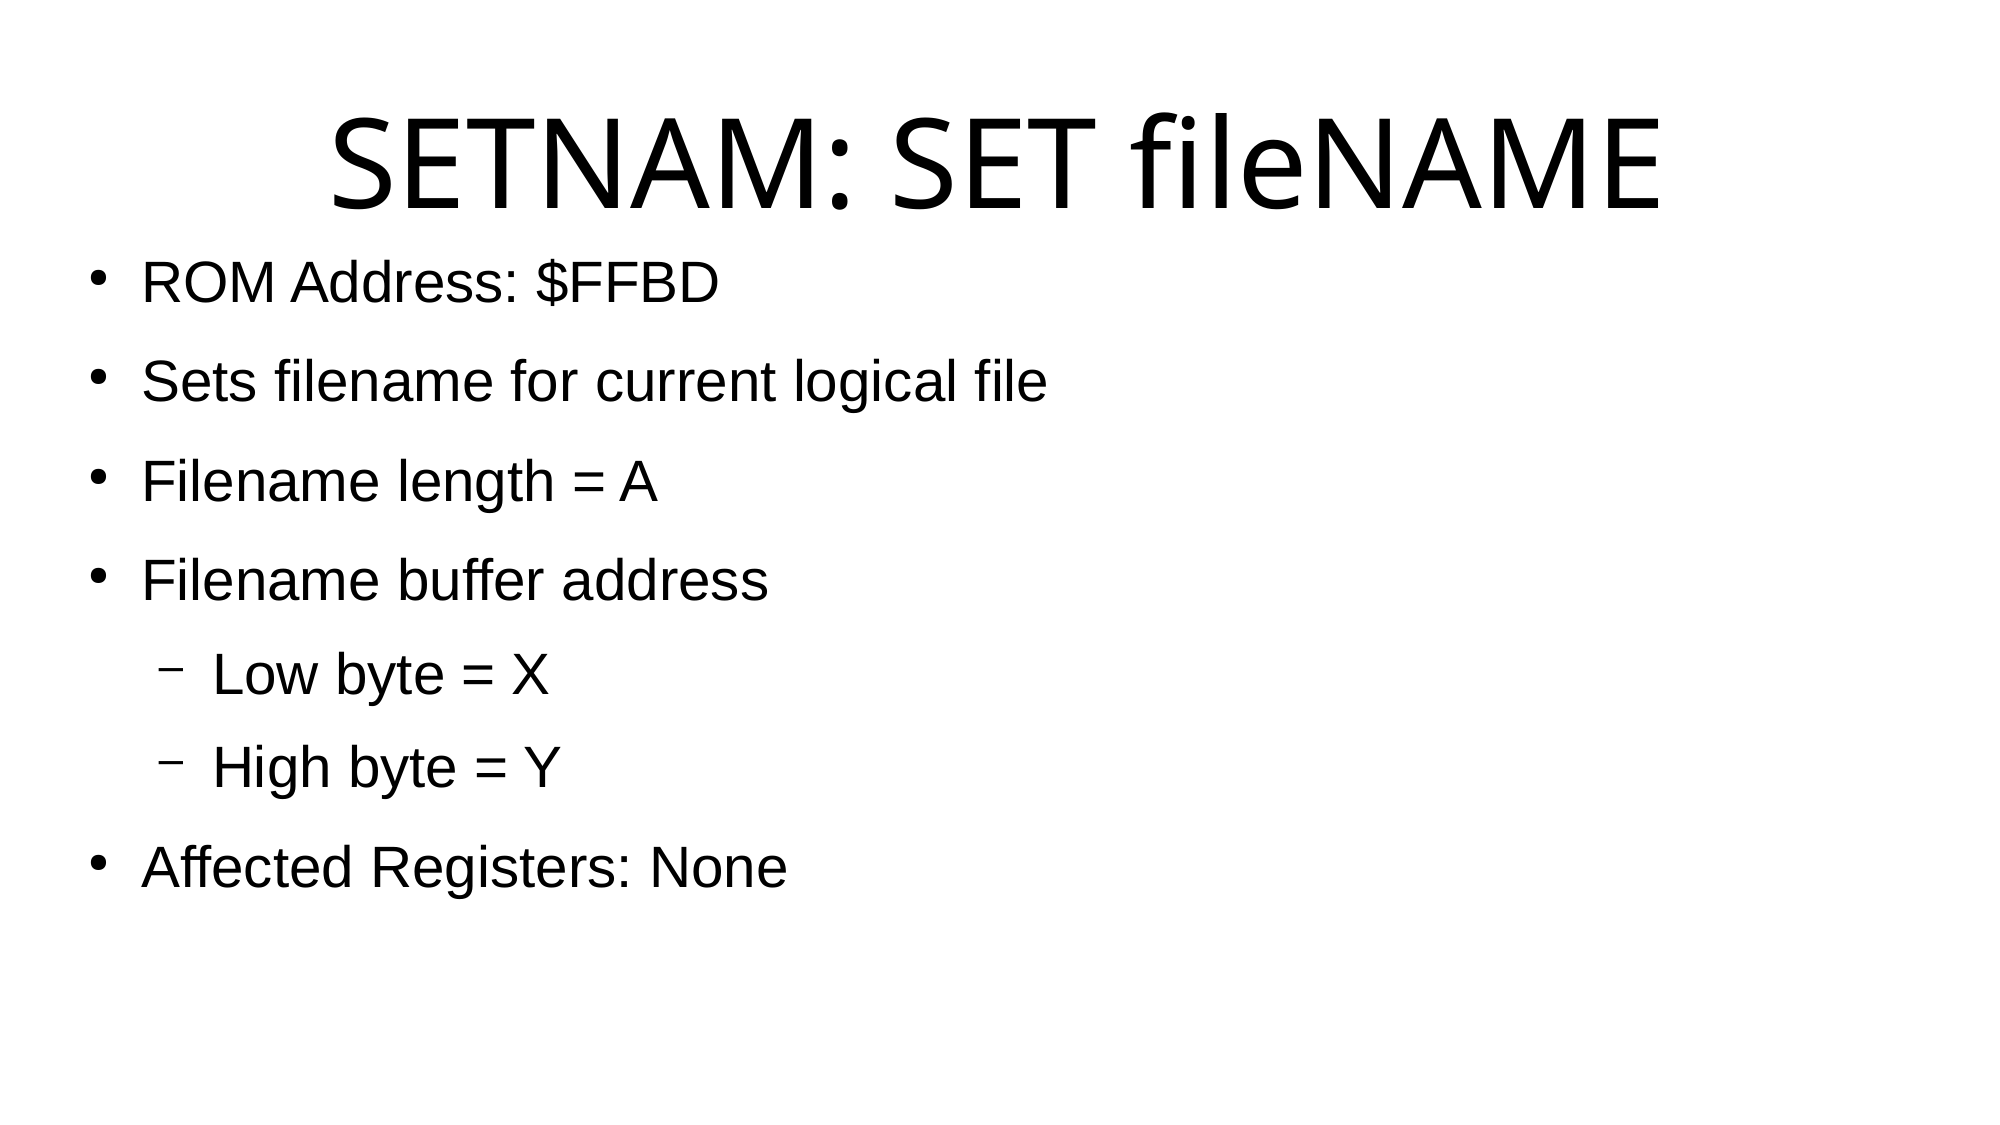

SETNAM: SET fileNAME
# ROM Address: $FFBD
Sets filename for current logical file
Filename length = A
Filename buffer address
Low byte = X
High byte = Y
Affected Registers: None